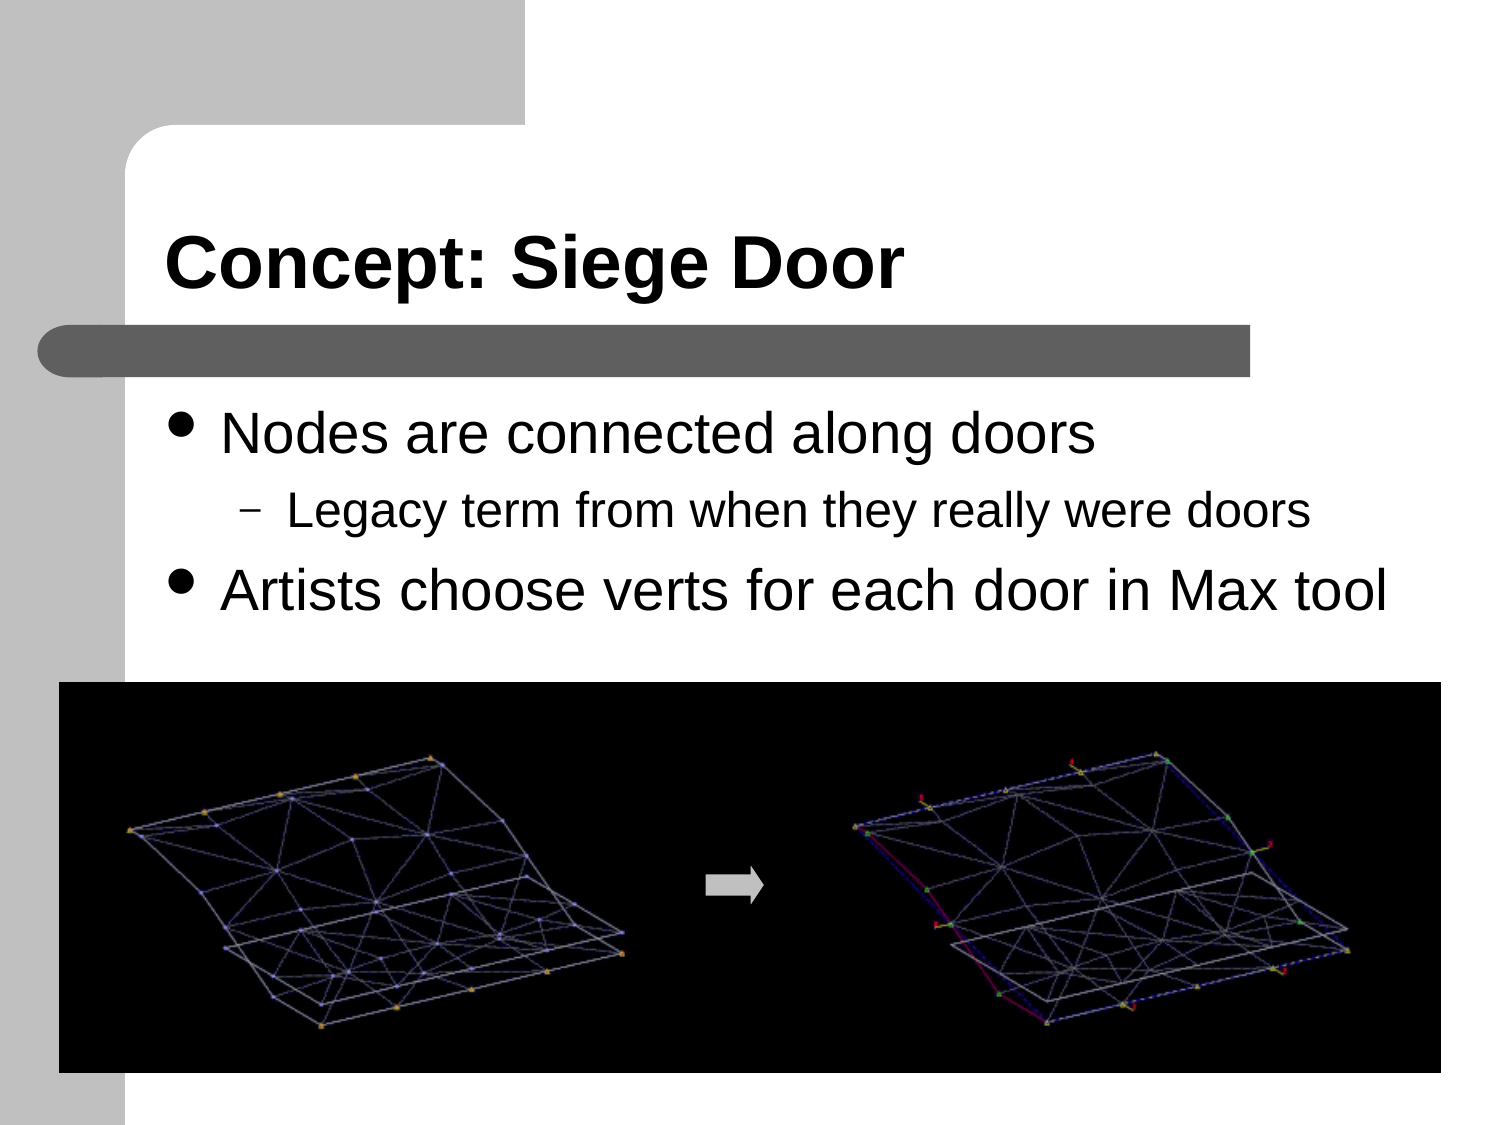

# Concept: Siege Door
Nodes are connected along doors
Legacy term from when they really were doors
Artists choose verts for each door in Max tool